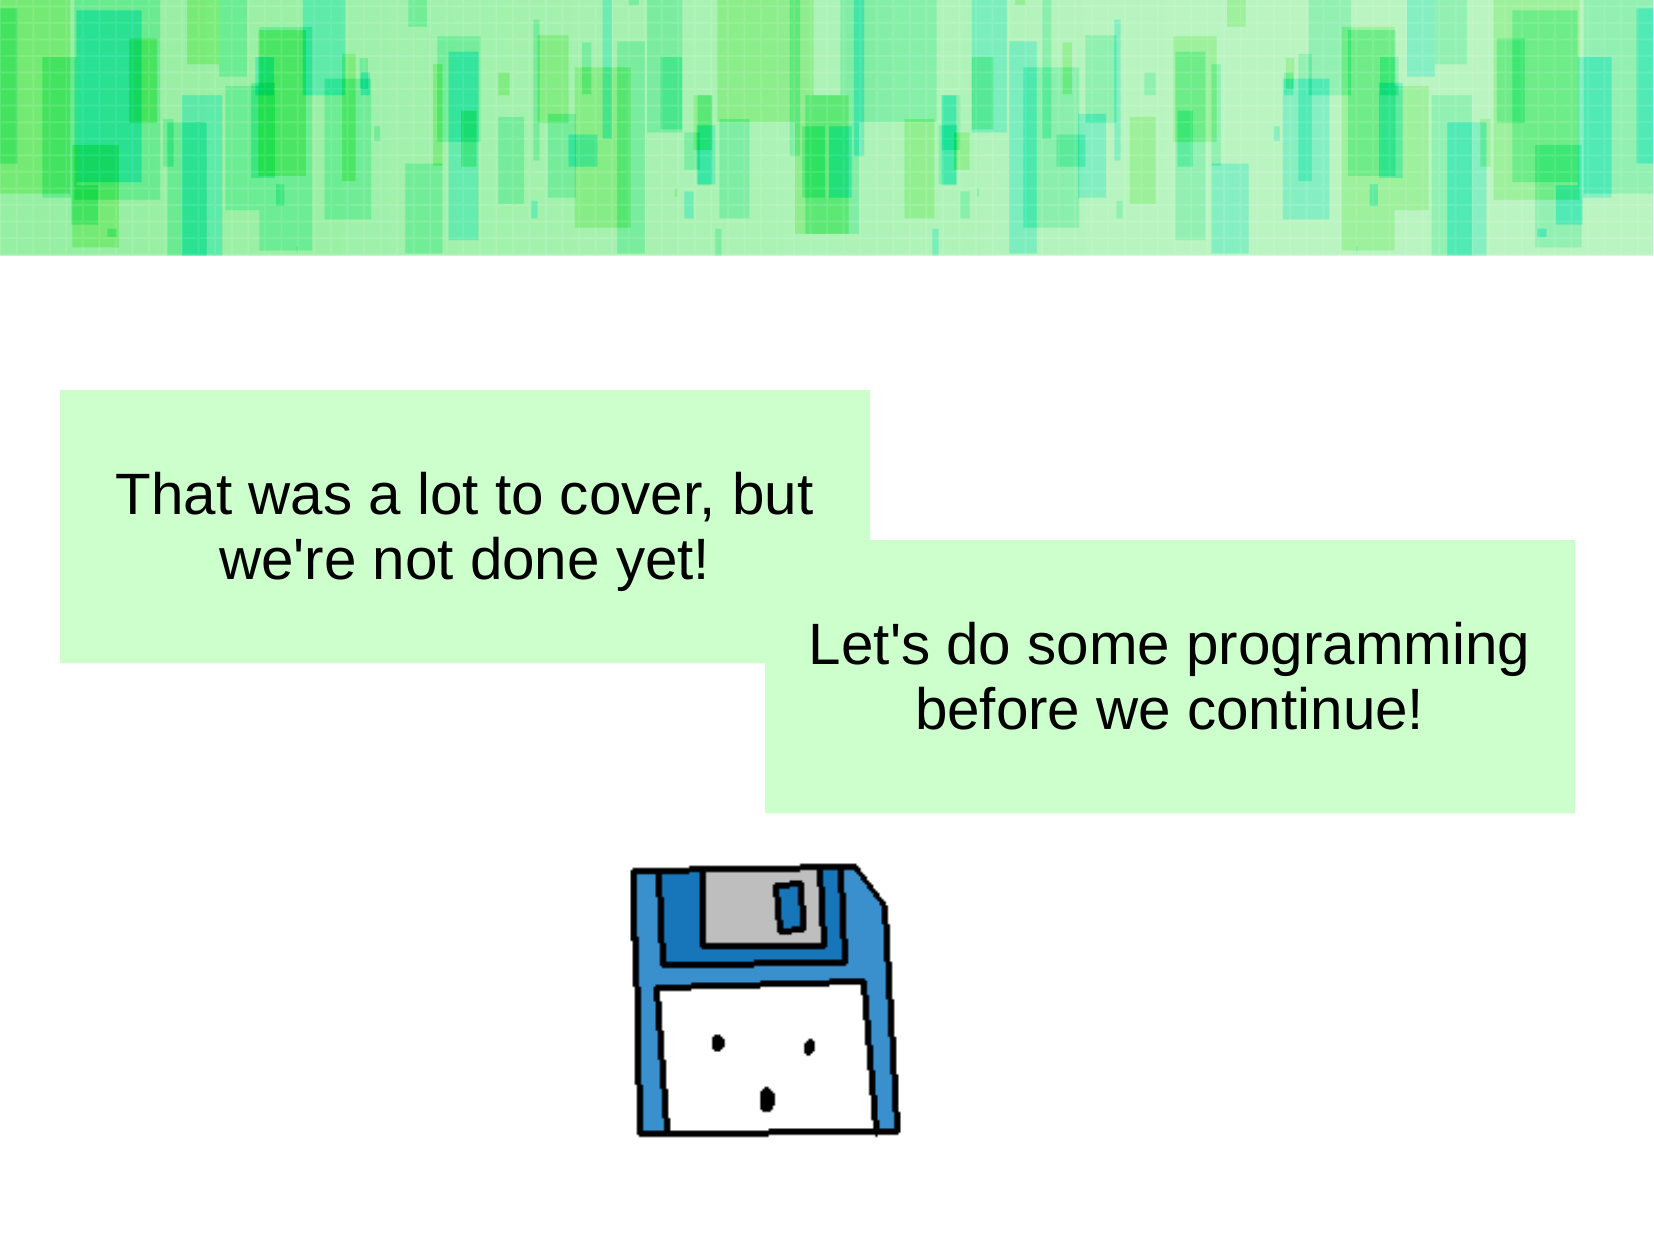

That was a lot to cover, but we're not done yet!
Let's do some programming before we continue!